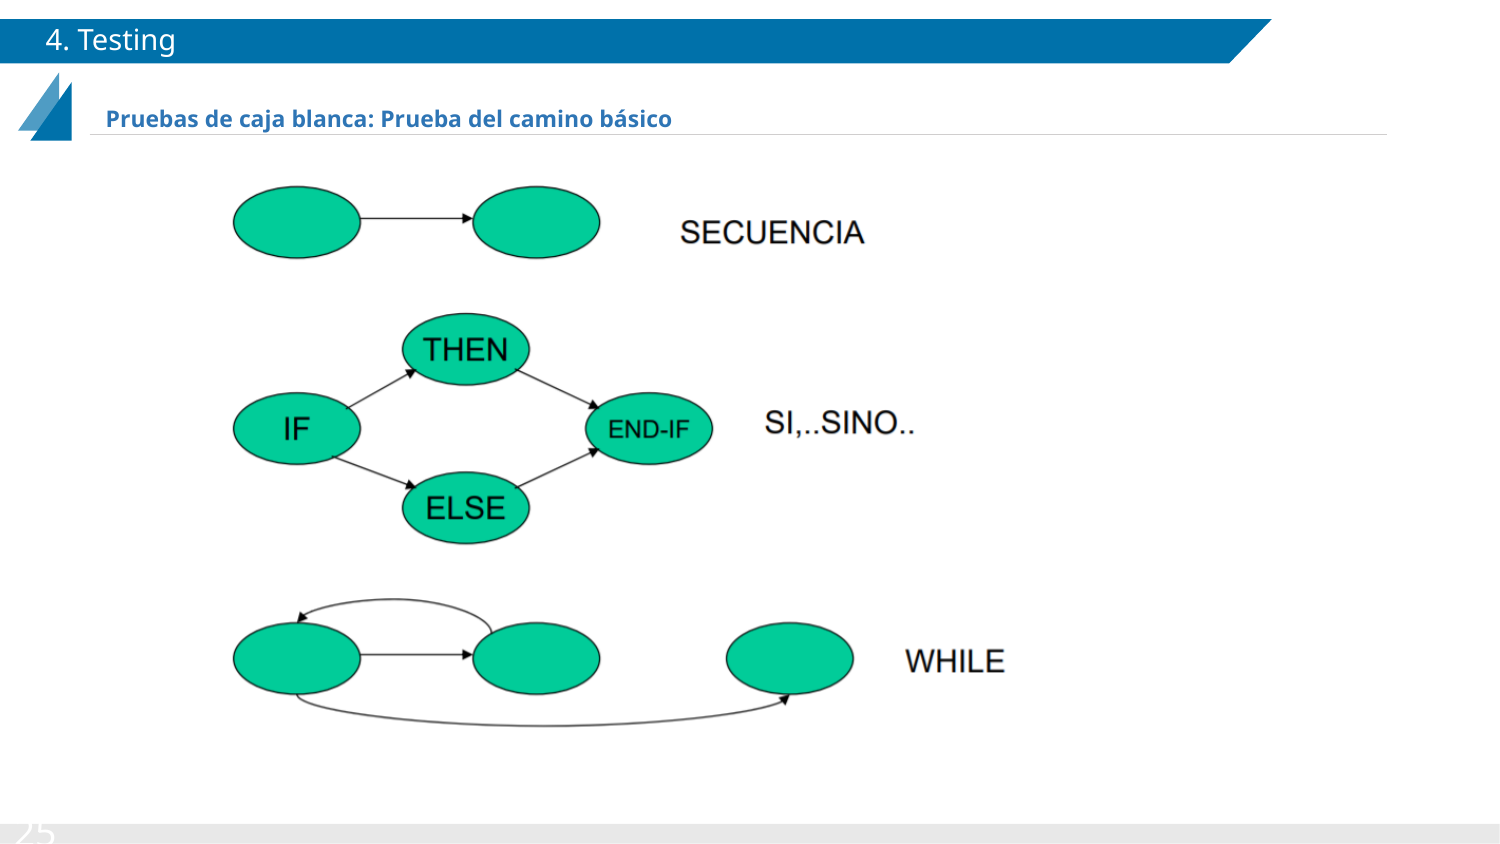

# 4. Testing
Pruebas de caja blanca: Prueba del camino básico